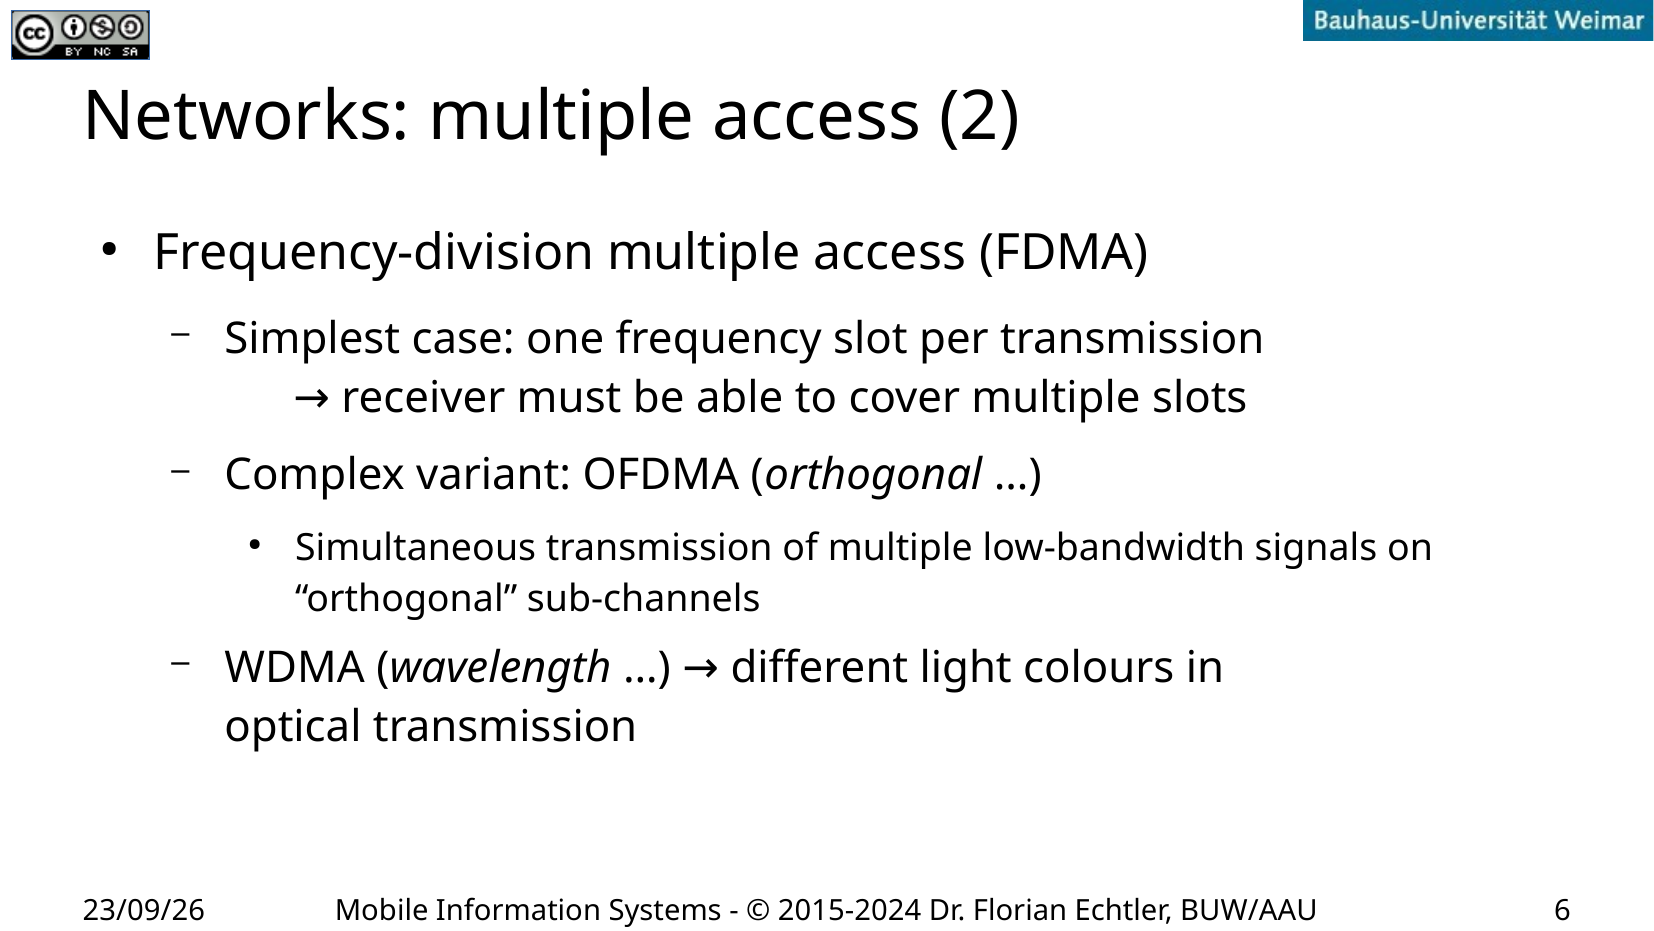

# Networks: multiple access (2)
Frequency-division multiple access (FDMA)
Simplest case: one frequency slot per transmission → receiver must be able to cover multiple slots
Complex variant: OFDMA (orthogonal …)
Simultaneous transmission of multiple low-bandwidth signals on “orthogonal” sub-channels
WDMA (wavelength …) → different light colours in optical transmission
Mobile Information Systems - © 2015-2024 Dr. Florian Echtler, BUW/AAU
6